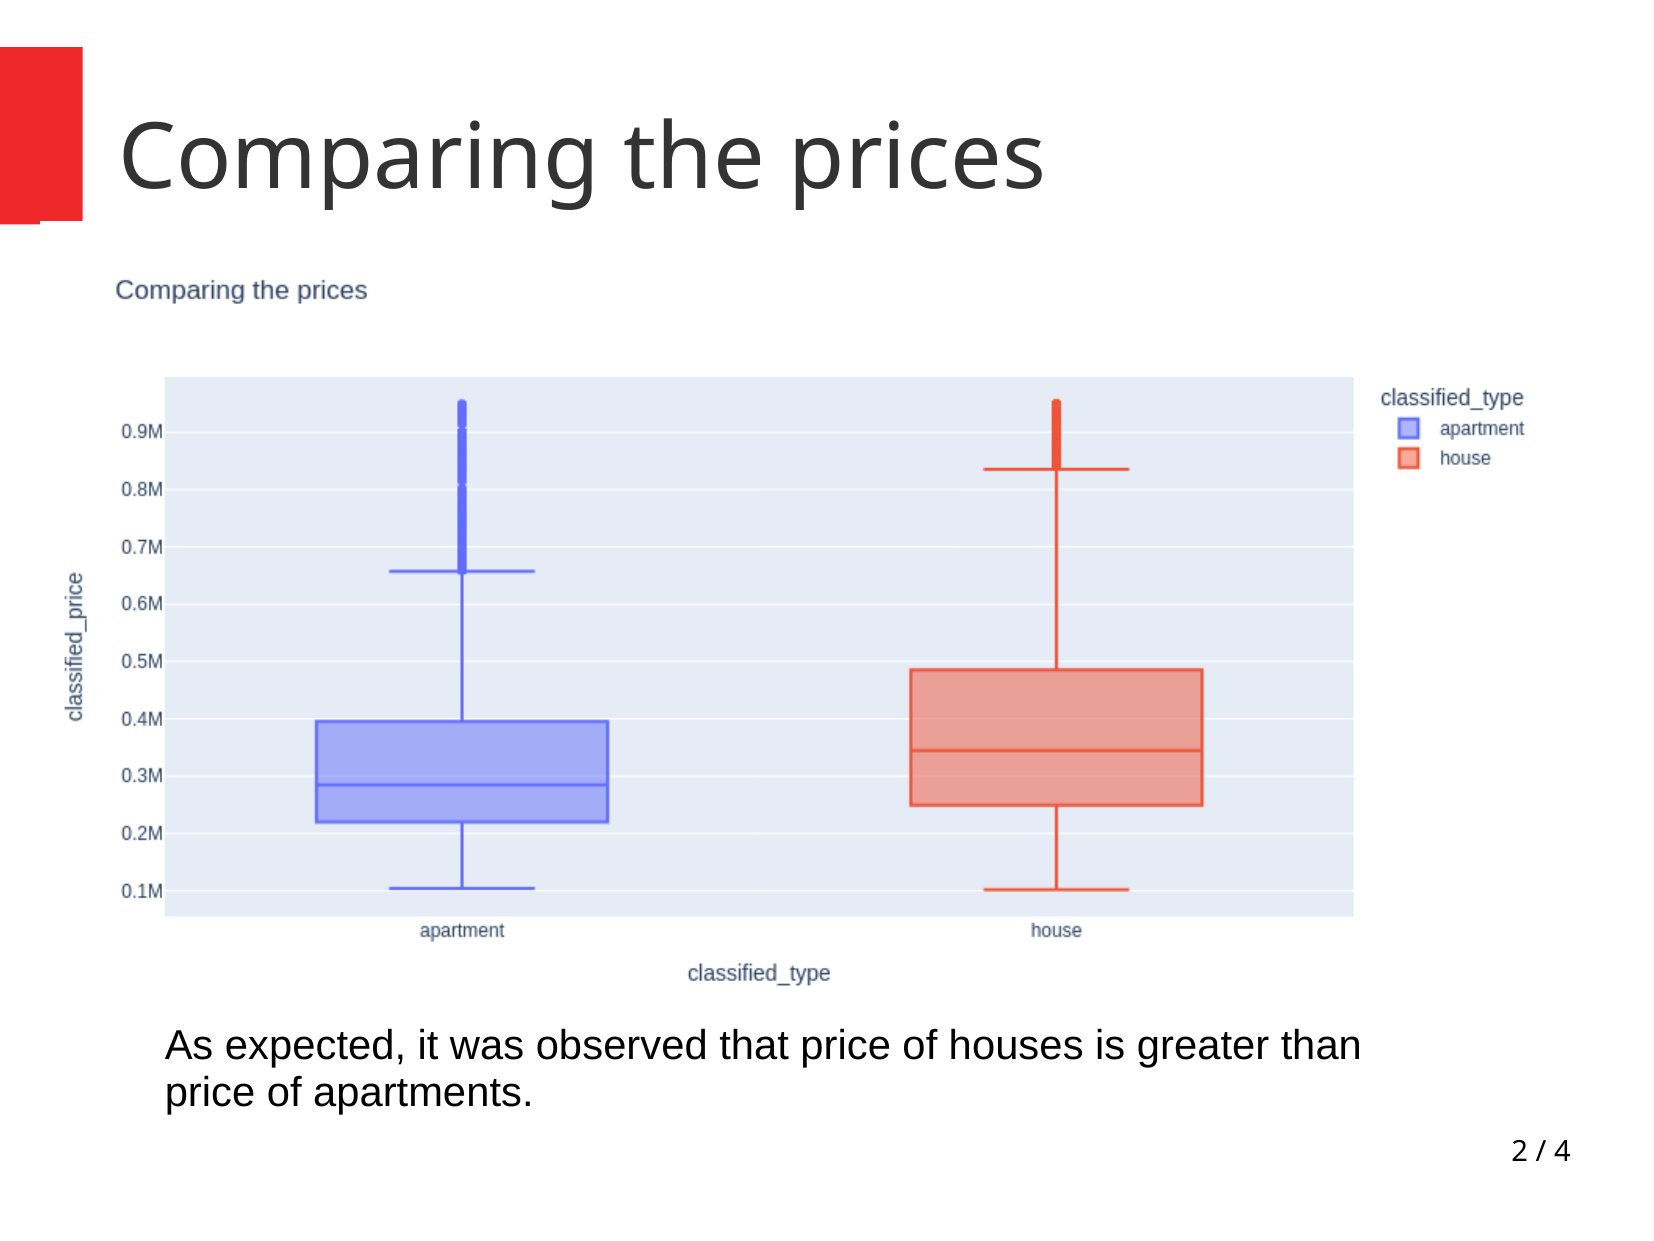

# Comparing the prices
As expected, it was observed that price of houses is greater than price of apartments.
2